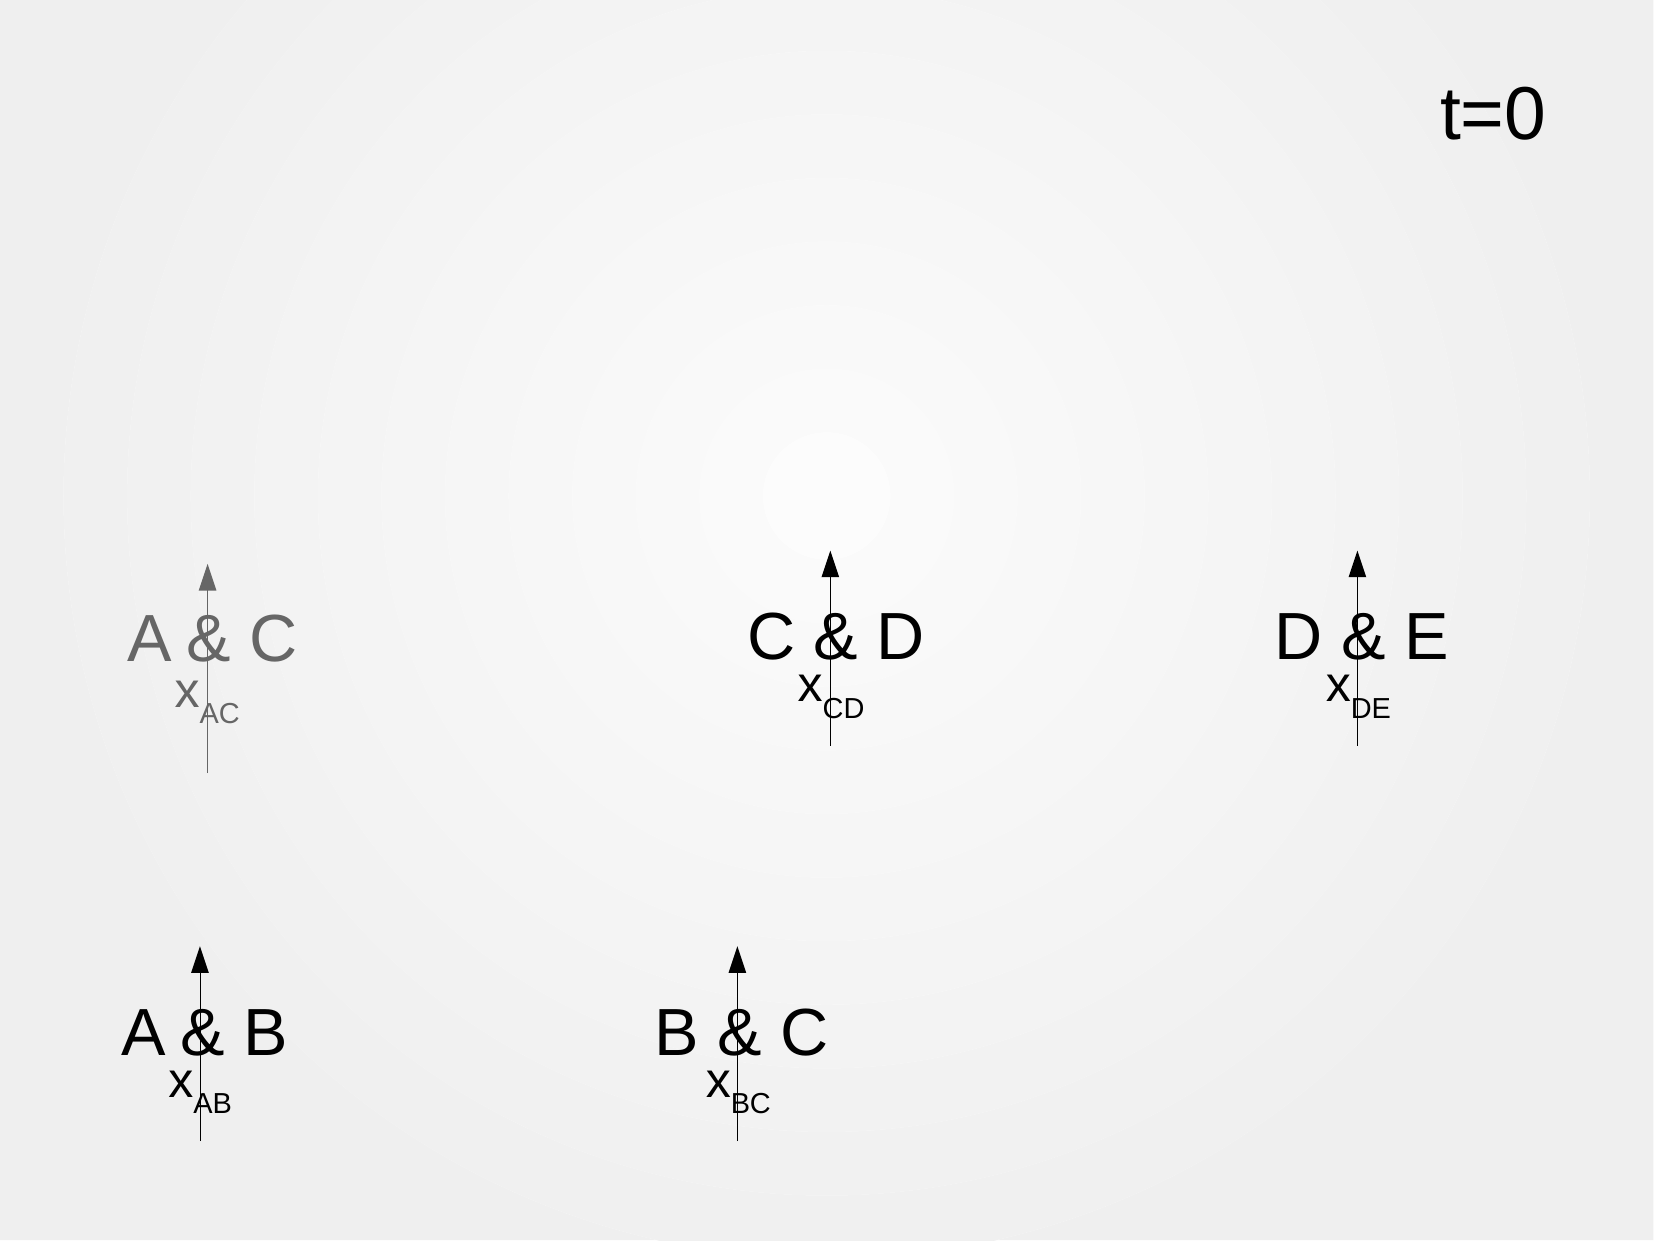

t=0
C & D
D & E
A & C
xCD
xDE
xAC
A & B
B & C
xAB
xBC